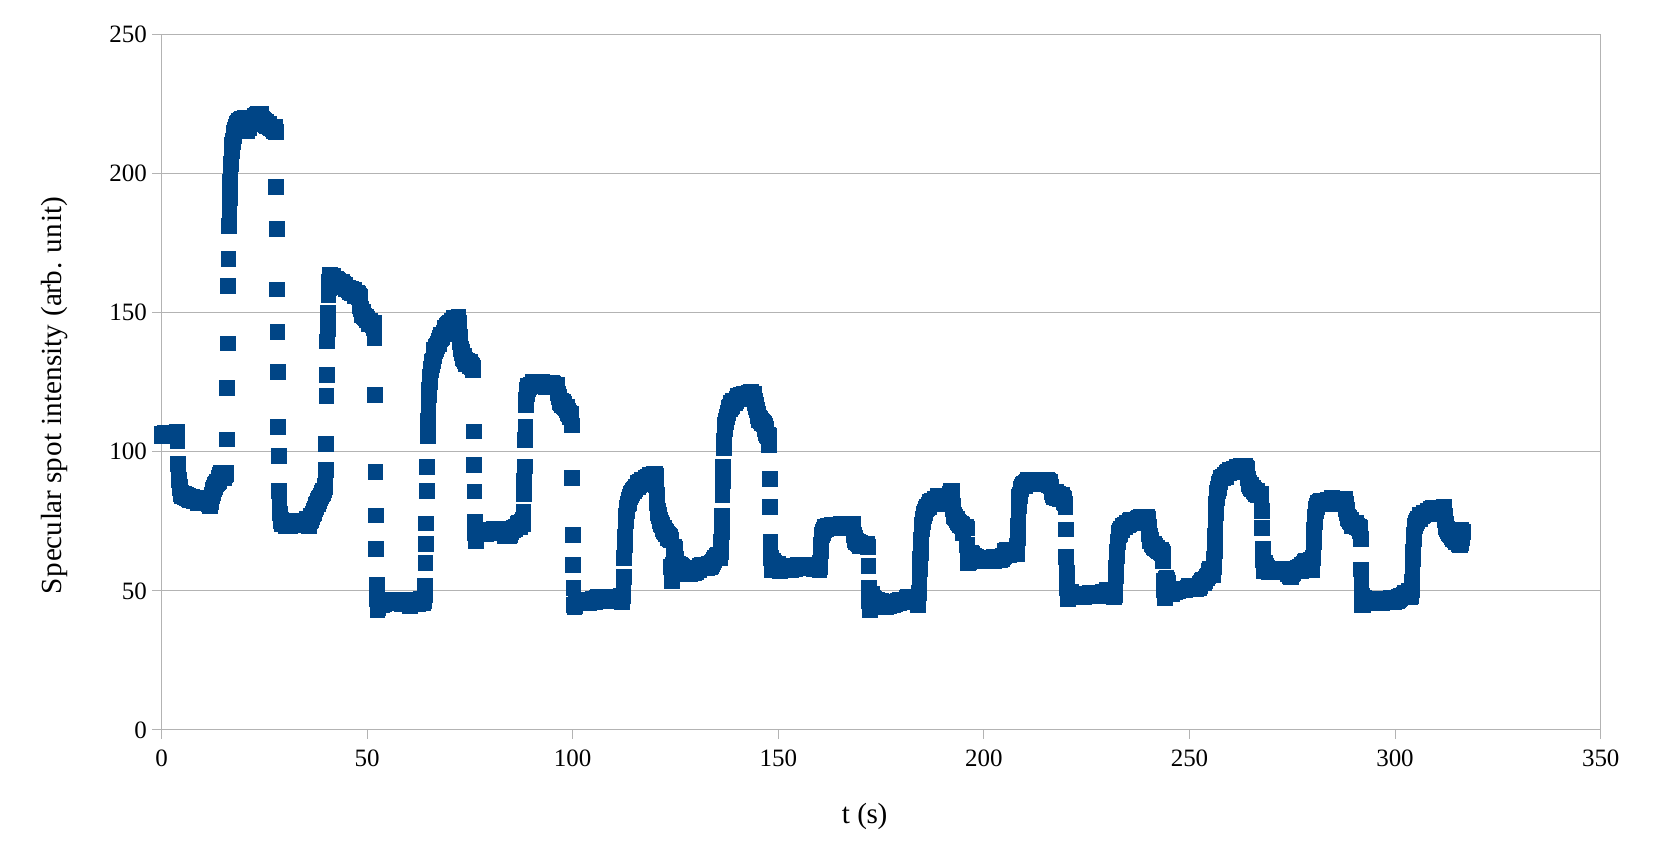

### Chart
| Category | Colonne B |
|---|---|